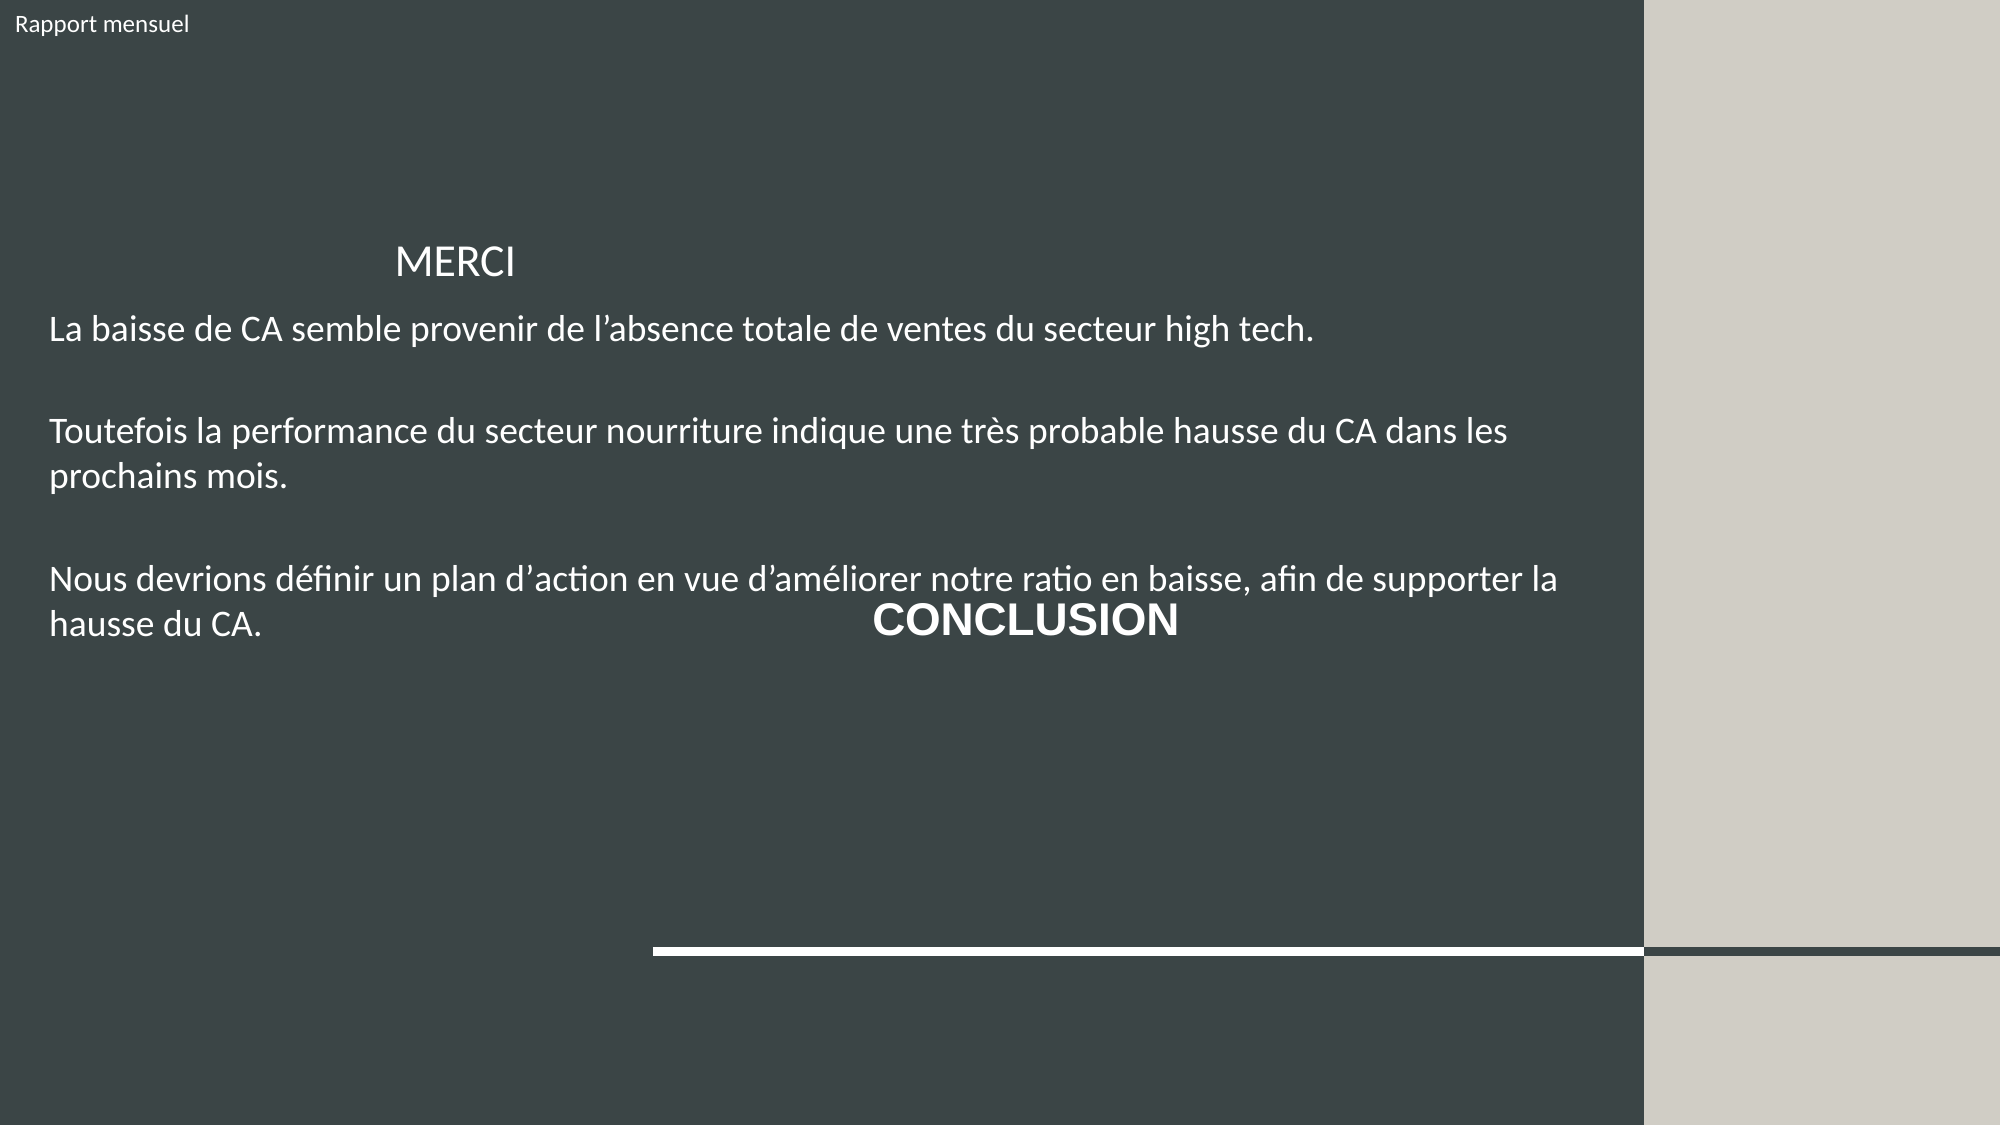

Rapport mensuel
# Merci
La baisse de CA semble provenir de l’absence totale de ventes du secteur high tech.
Toutefois la performance du secteur nourriture indique une très probable hausse du CA dans les prochains mois.
Nous devrions définir un plan d’action en vue d’améliorer notre ratio en baisse, afin de supporter la hausse du CA.
CONCLUSION